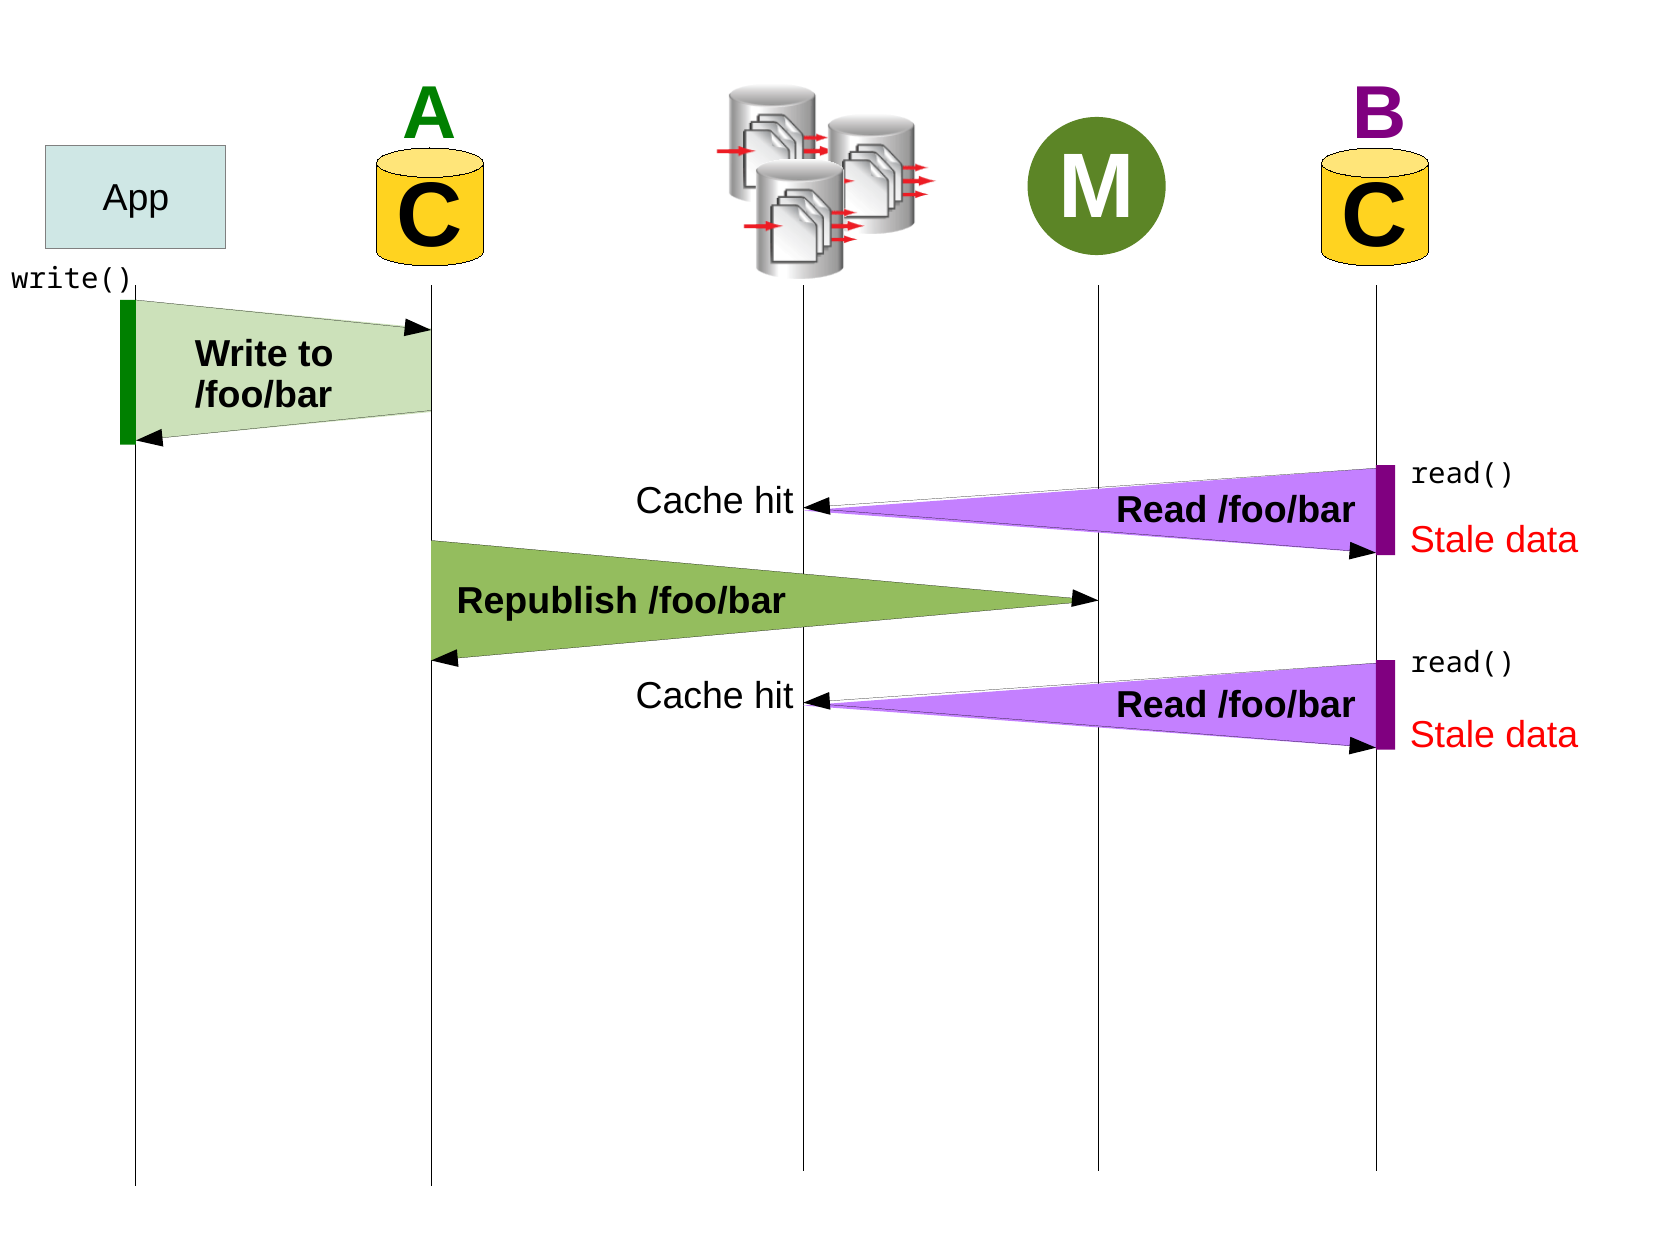

A
B
M
App
C
C
write()
Write to /foo/bar
read()
Cache hit
Read /foo/bar
Stale data
Republish /foo/bar
read()
Cache hit
Read /foo/bar
Stale data